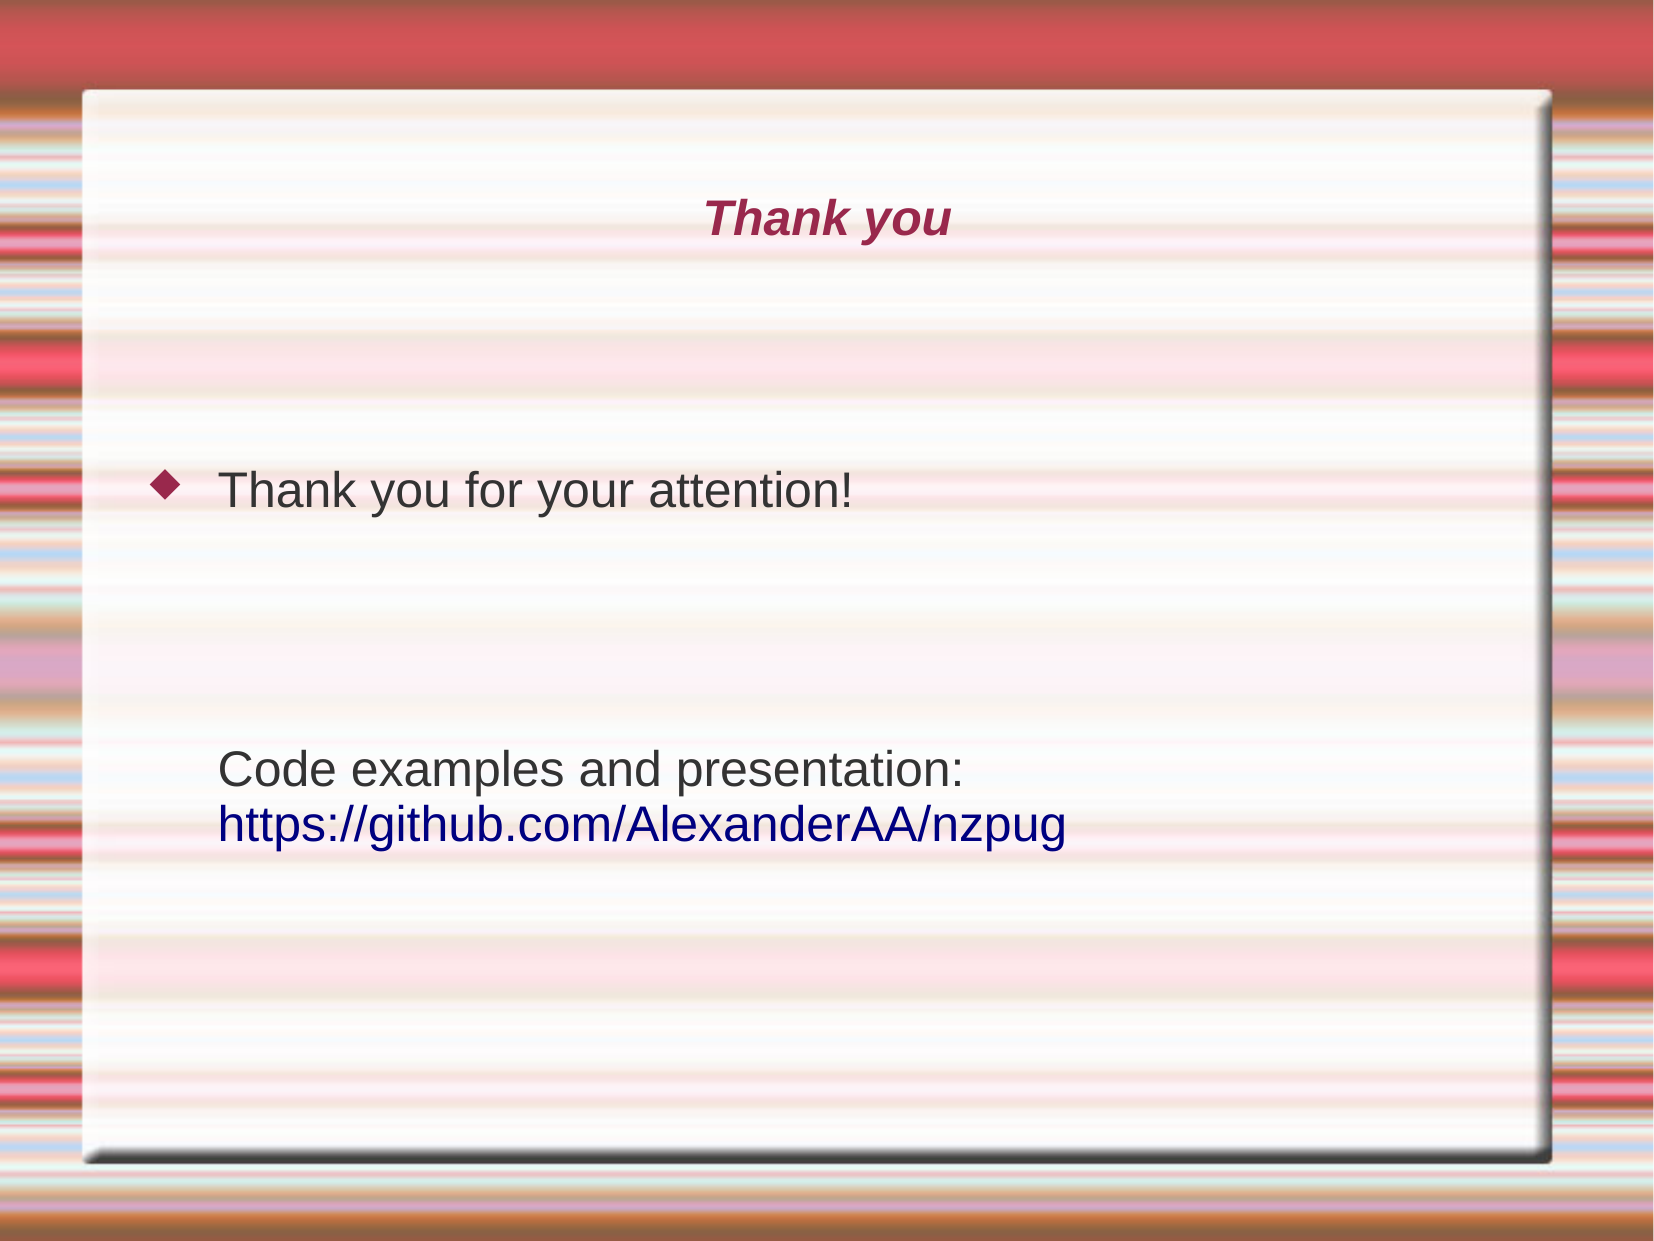

# Thank you
Thank you for your attention!
Code examples and presentation:
https://github.com/AlexanderAA/nzpug